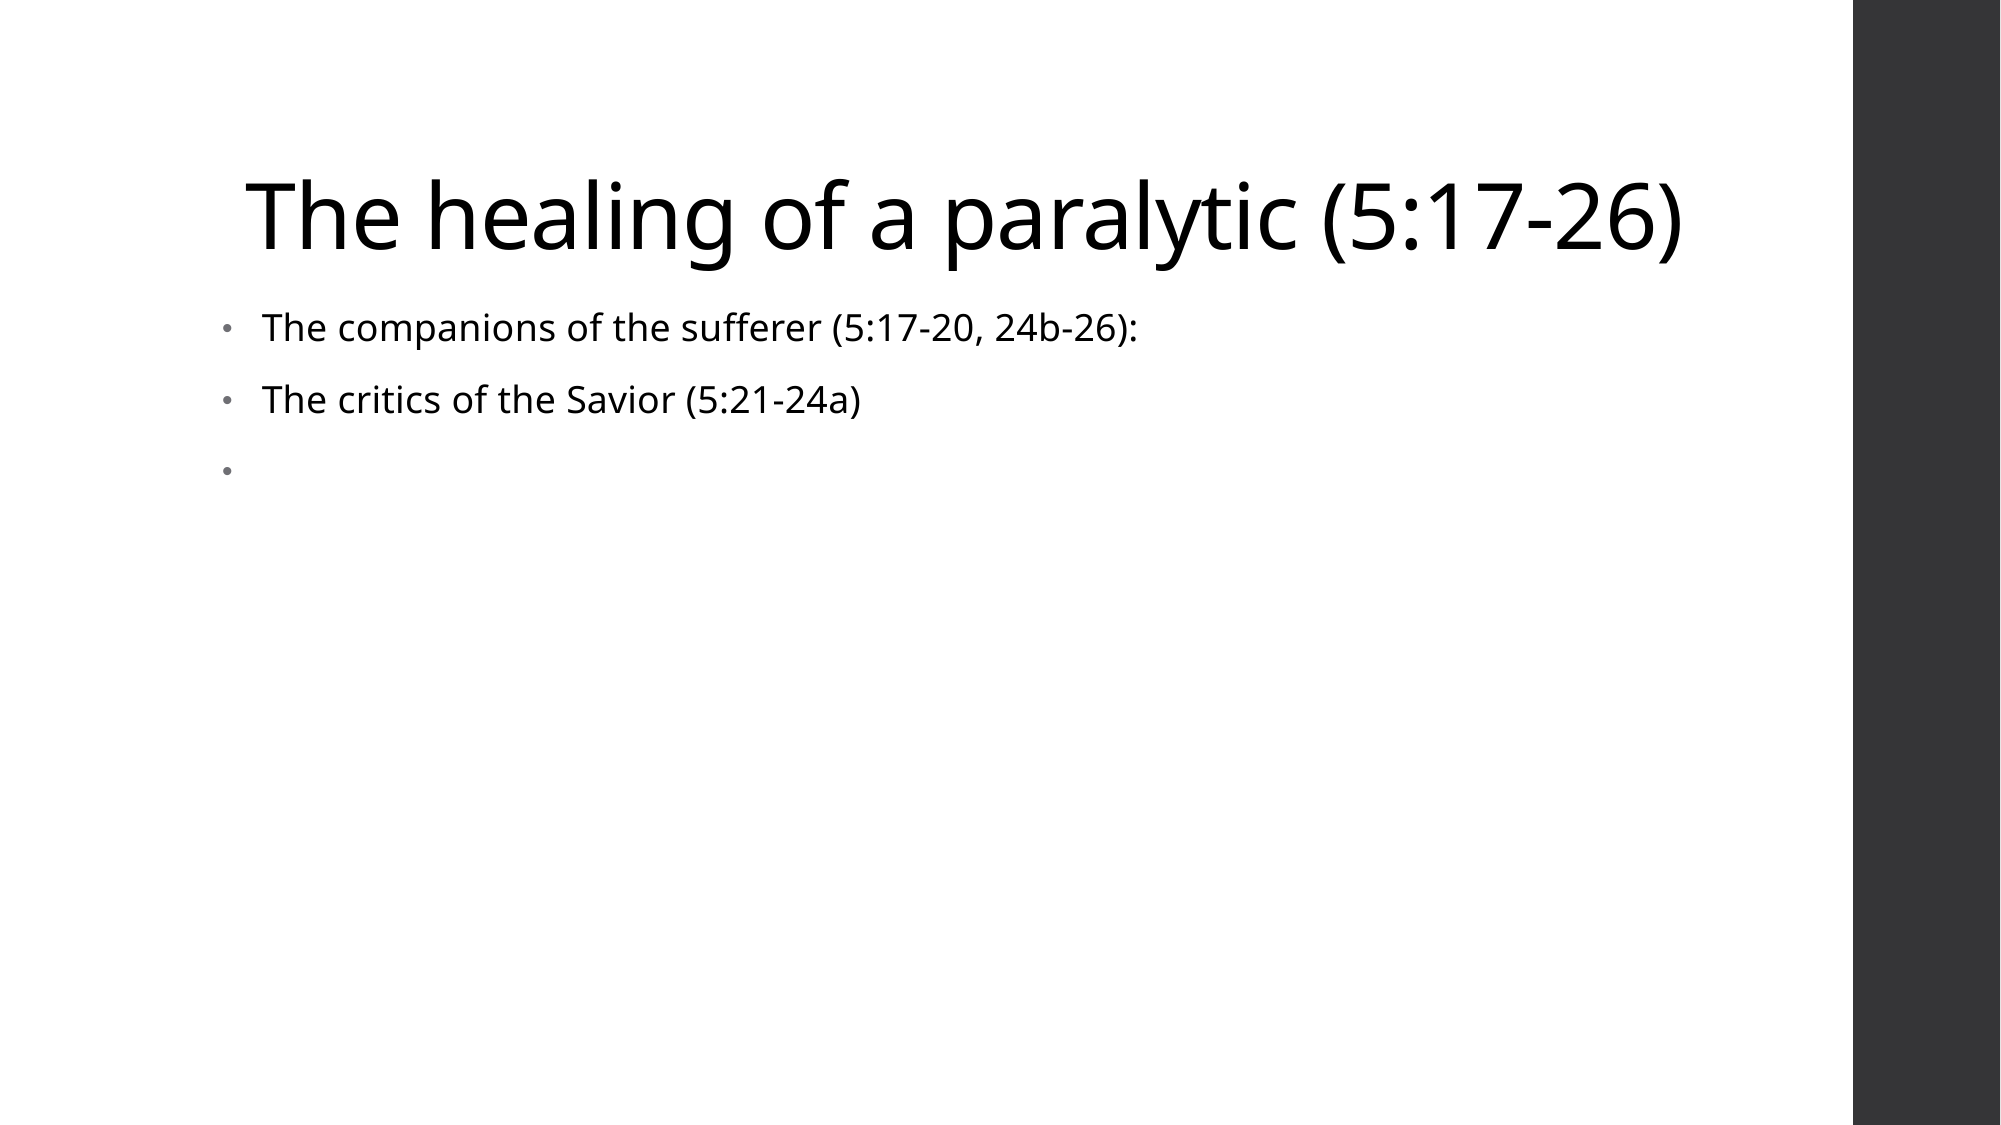

# The healing of a paralytic (5:17-26)
 The companions of the sufferer (5:17-20, 24b-26):
 The critics of the Savior (5:21-24a)